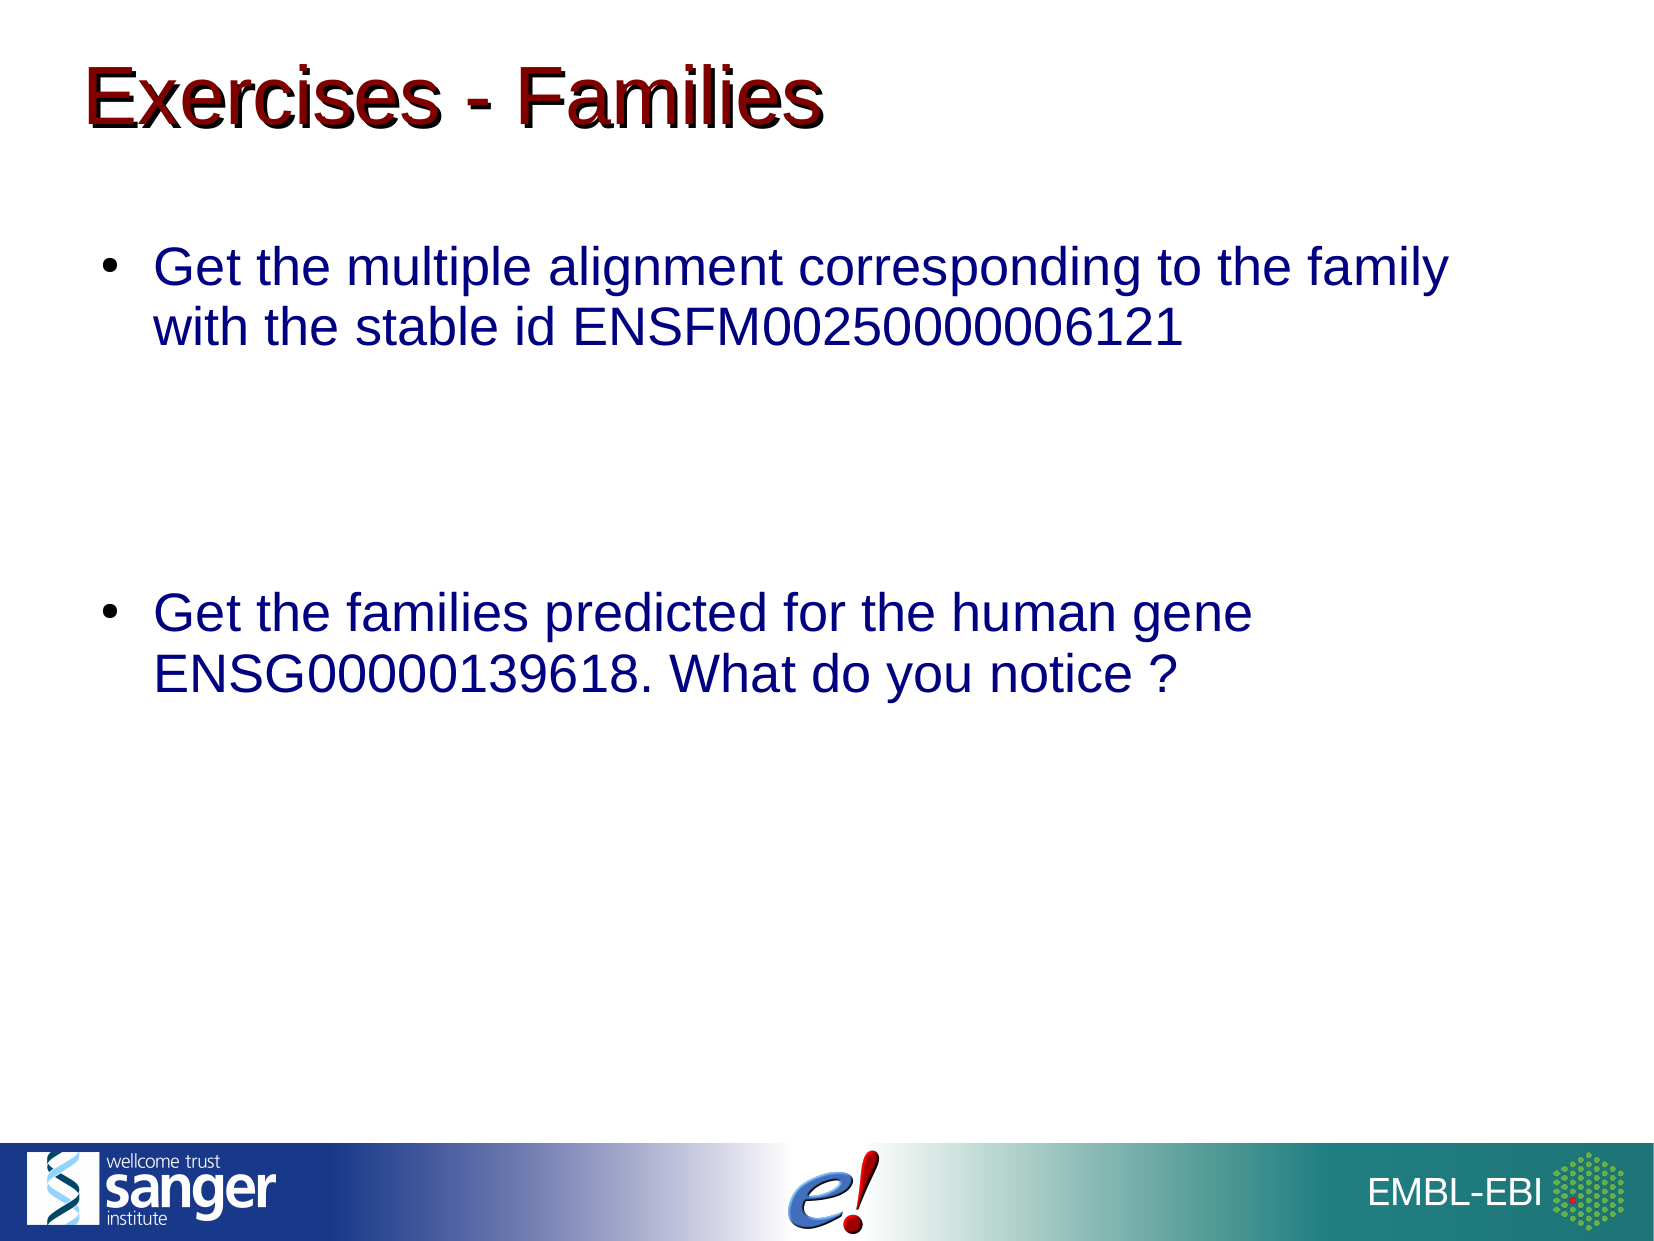

# Exercises - Families
Get the multiple alignment corresponding to the family with the stable id ENSFM00250000006121
Get the families predicted for the human gene ENSG00000139618. What do you notice ?